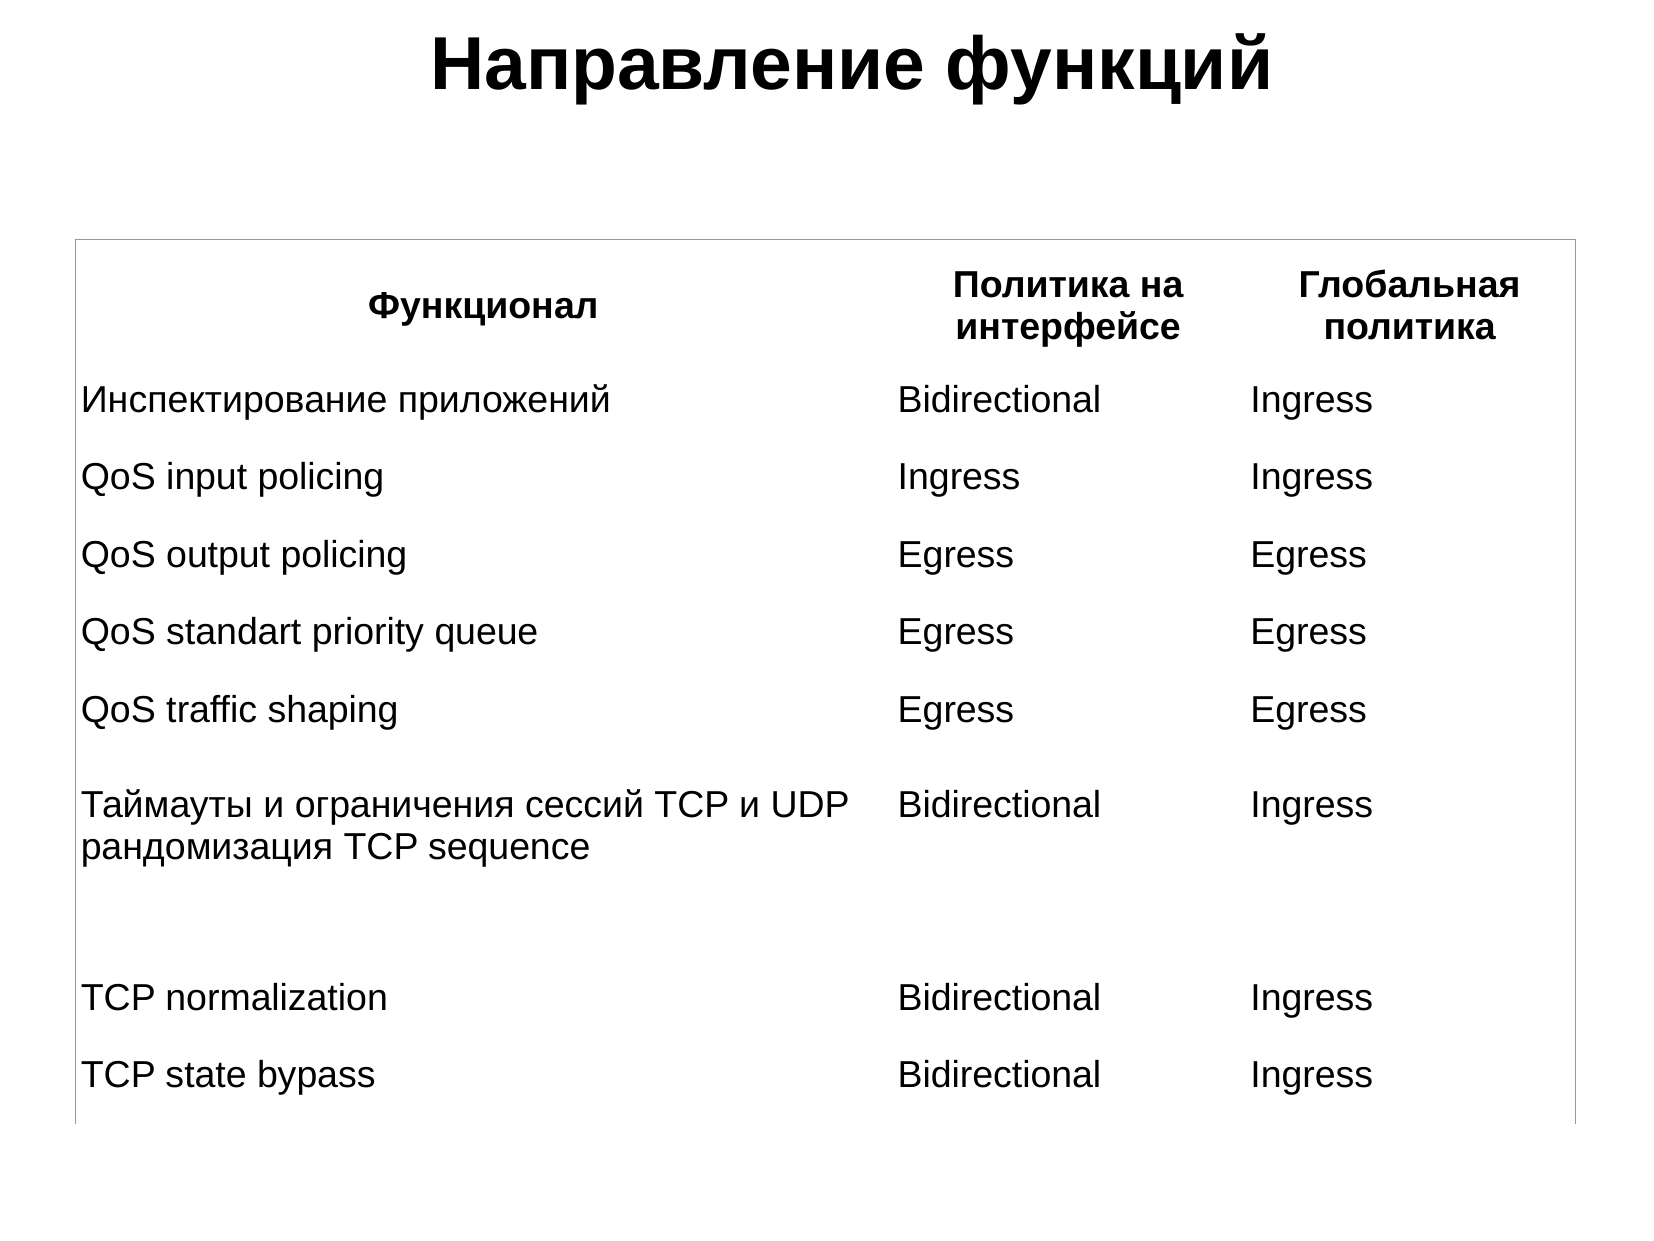

Направление функций
| Функционал | Политика на интерфейсе | Глобальная политика |
| --- | --- | --- |
| Инспектирование приложений | Bidirectional | Ingress |
| QoS input policing | Ingress | Ingress |
| QoS output policing | Egress | Egress |
| QoS standart priority queue | Egress | Egress |
| QoS traffic shaping | Egress | Egress |
| Таймауты и ограничения сессий TCP и UDP рандомизация TCP sequence | Bidirectional | Ingress |
| TCP normalization | Bidirectional | Ingress |
| TCP state bypass | Bidirectional | Ingress |